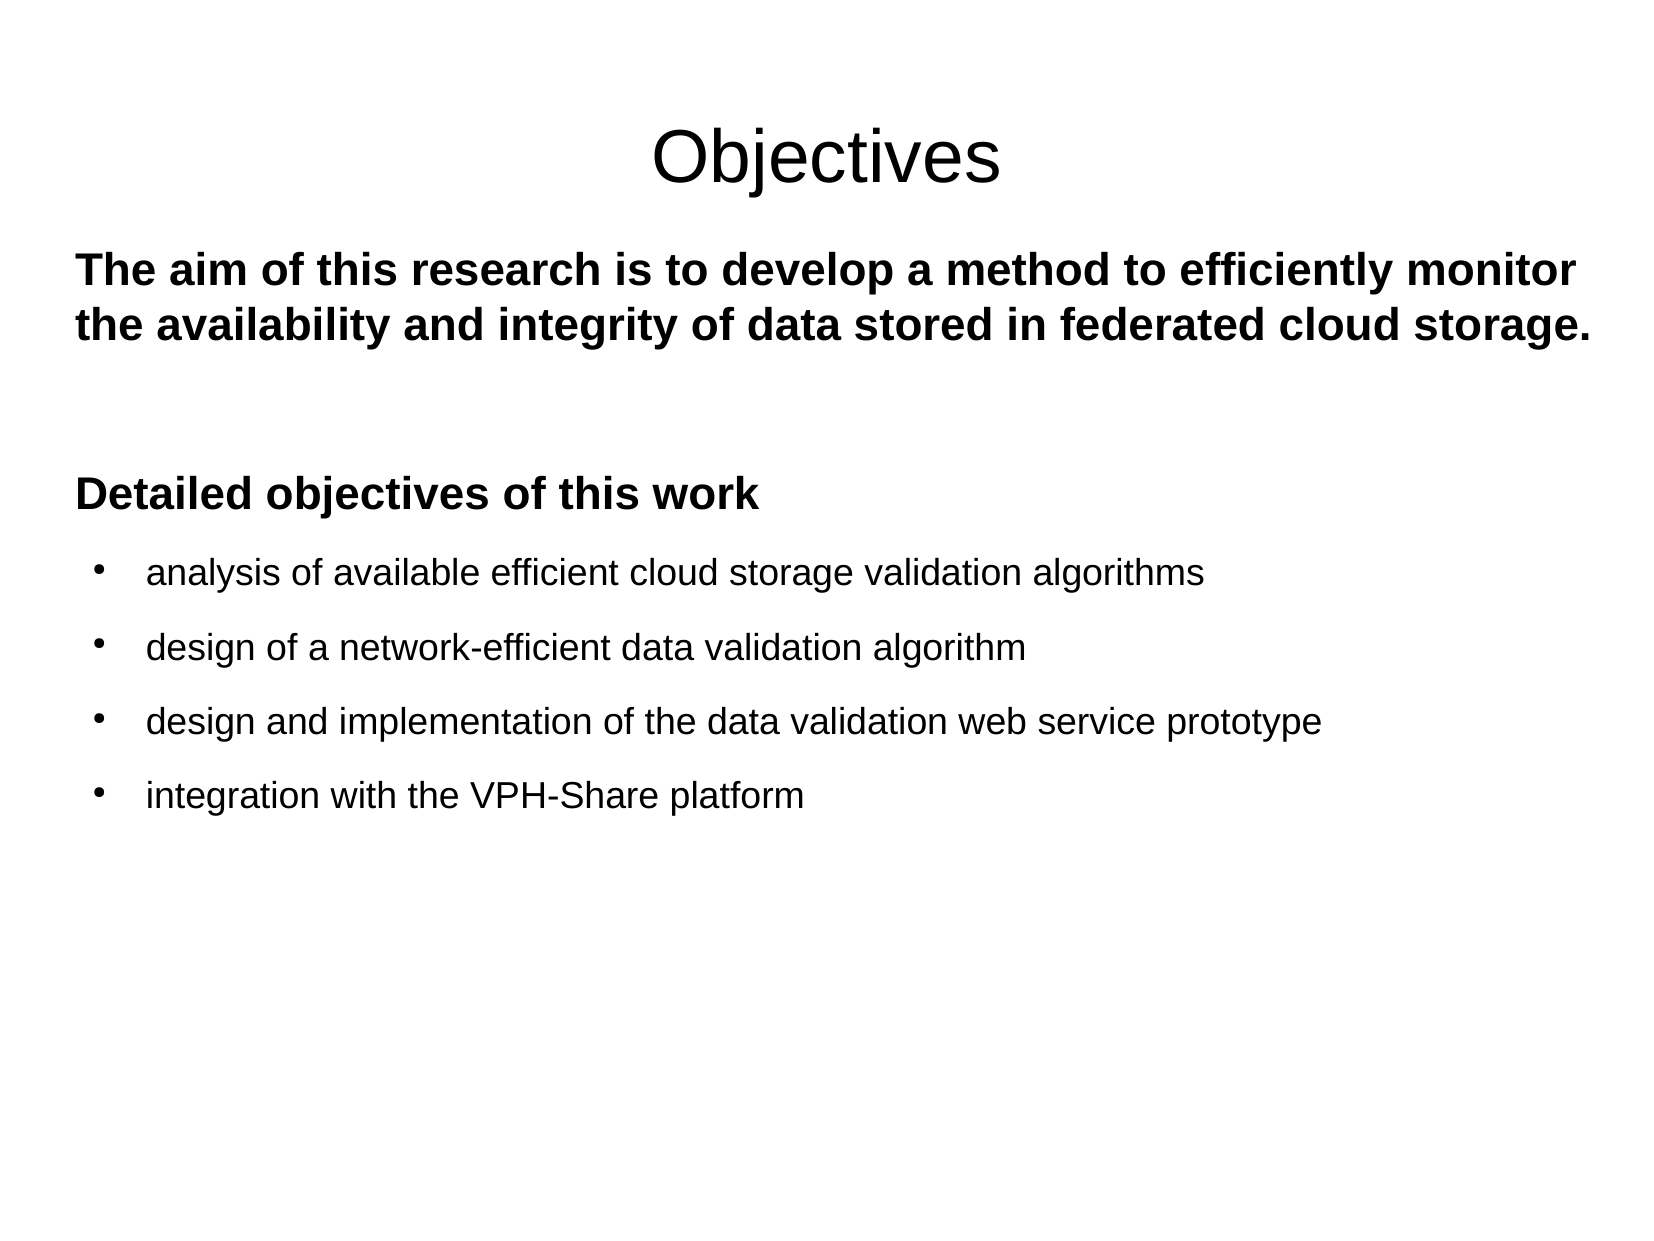

Objectives
# The aim of this research is to develop a method to efficiently monitor the availability and integrity of data stored in federated cloud storage.
Detailed objectives of this work
analysis of available efficient cloud storage validation algorithms
design of a network-efficient data validation algorithm
design and implementation of the data validation web service prototype
integration with the VPH-Share platform